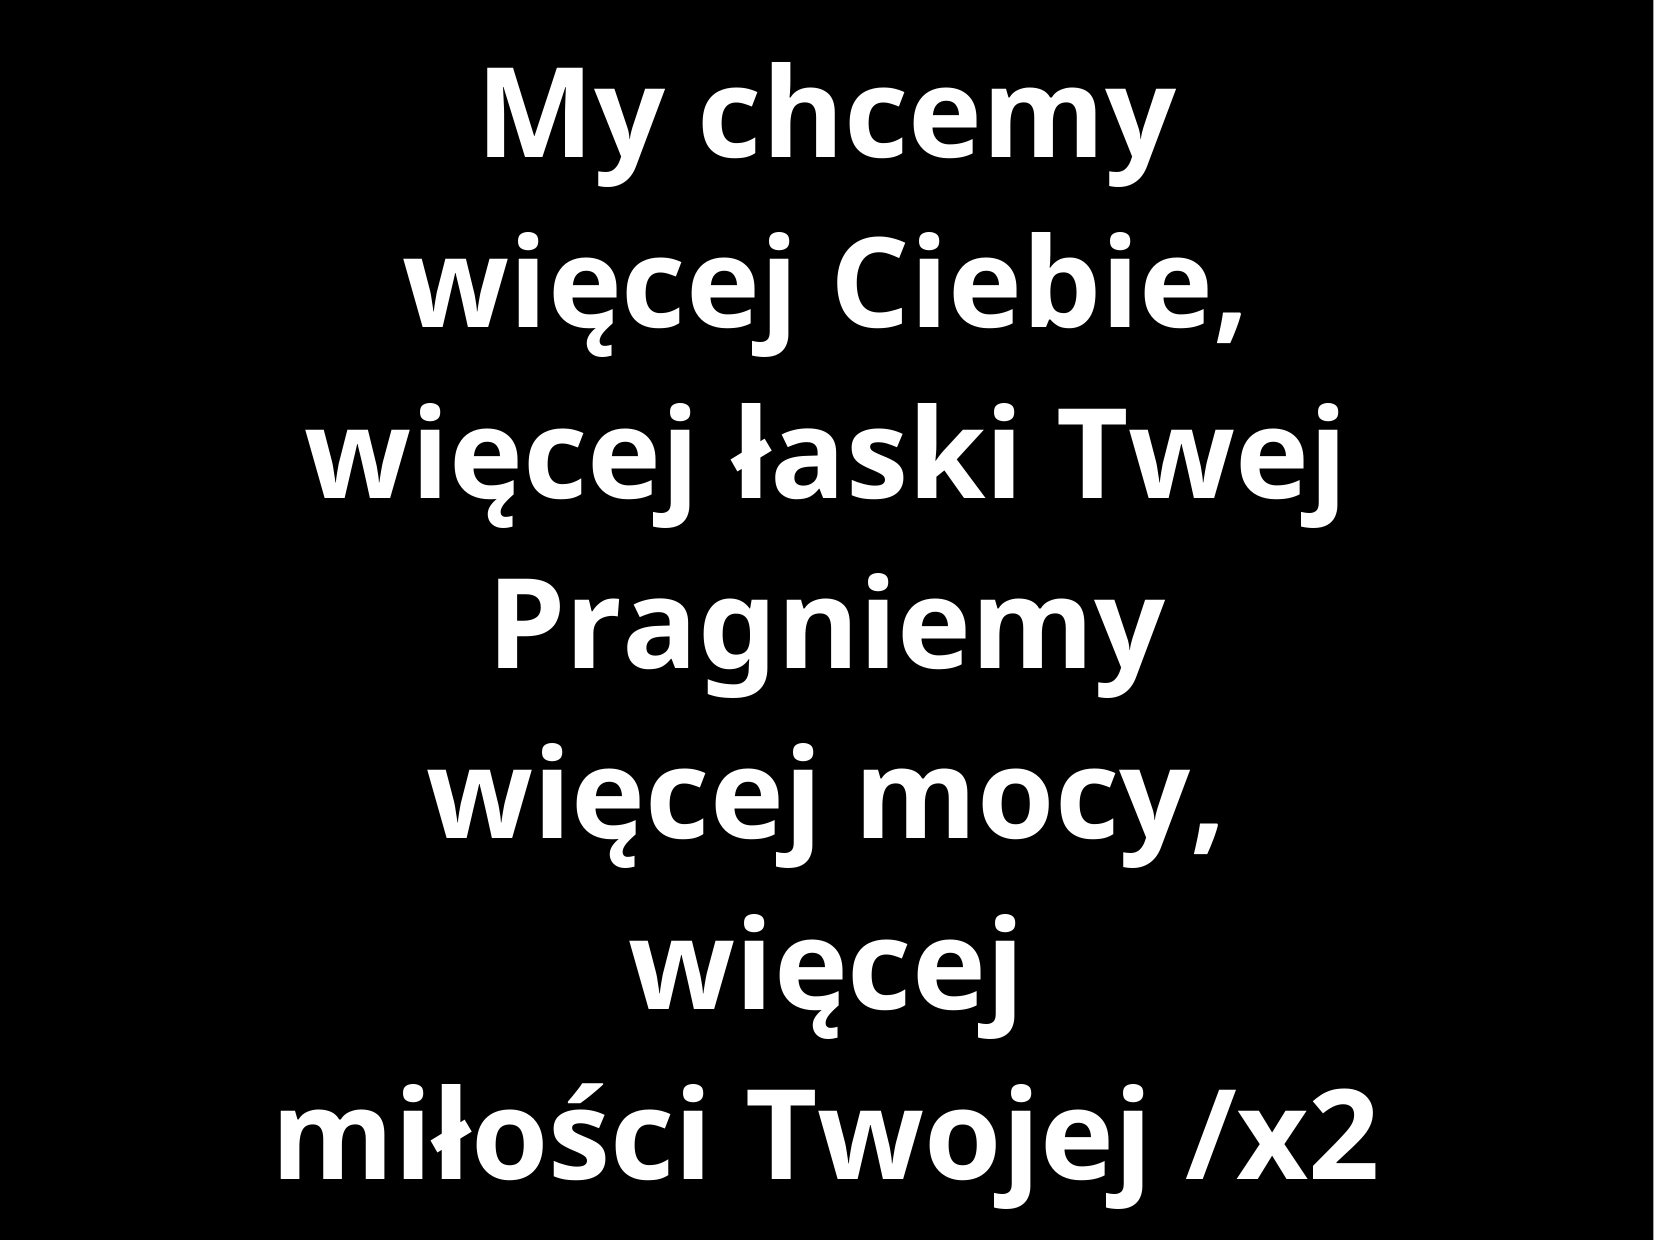

# My chcemy więcej Ciebie, więcej łaski Twej Pragniemy więcej mocy, więcej miłości Twojej /x2